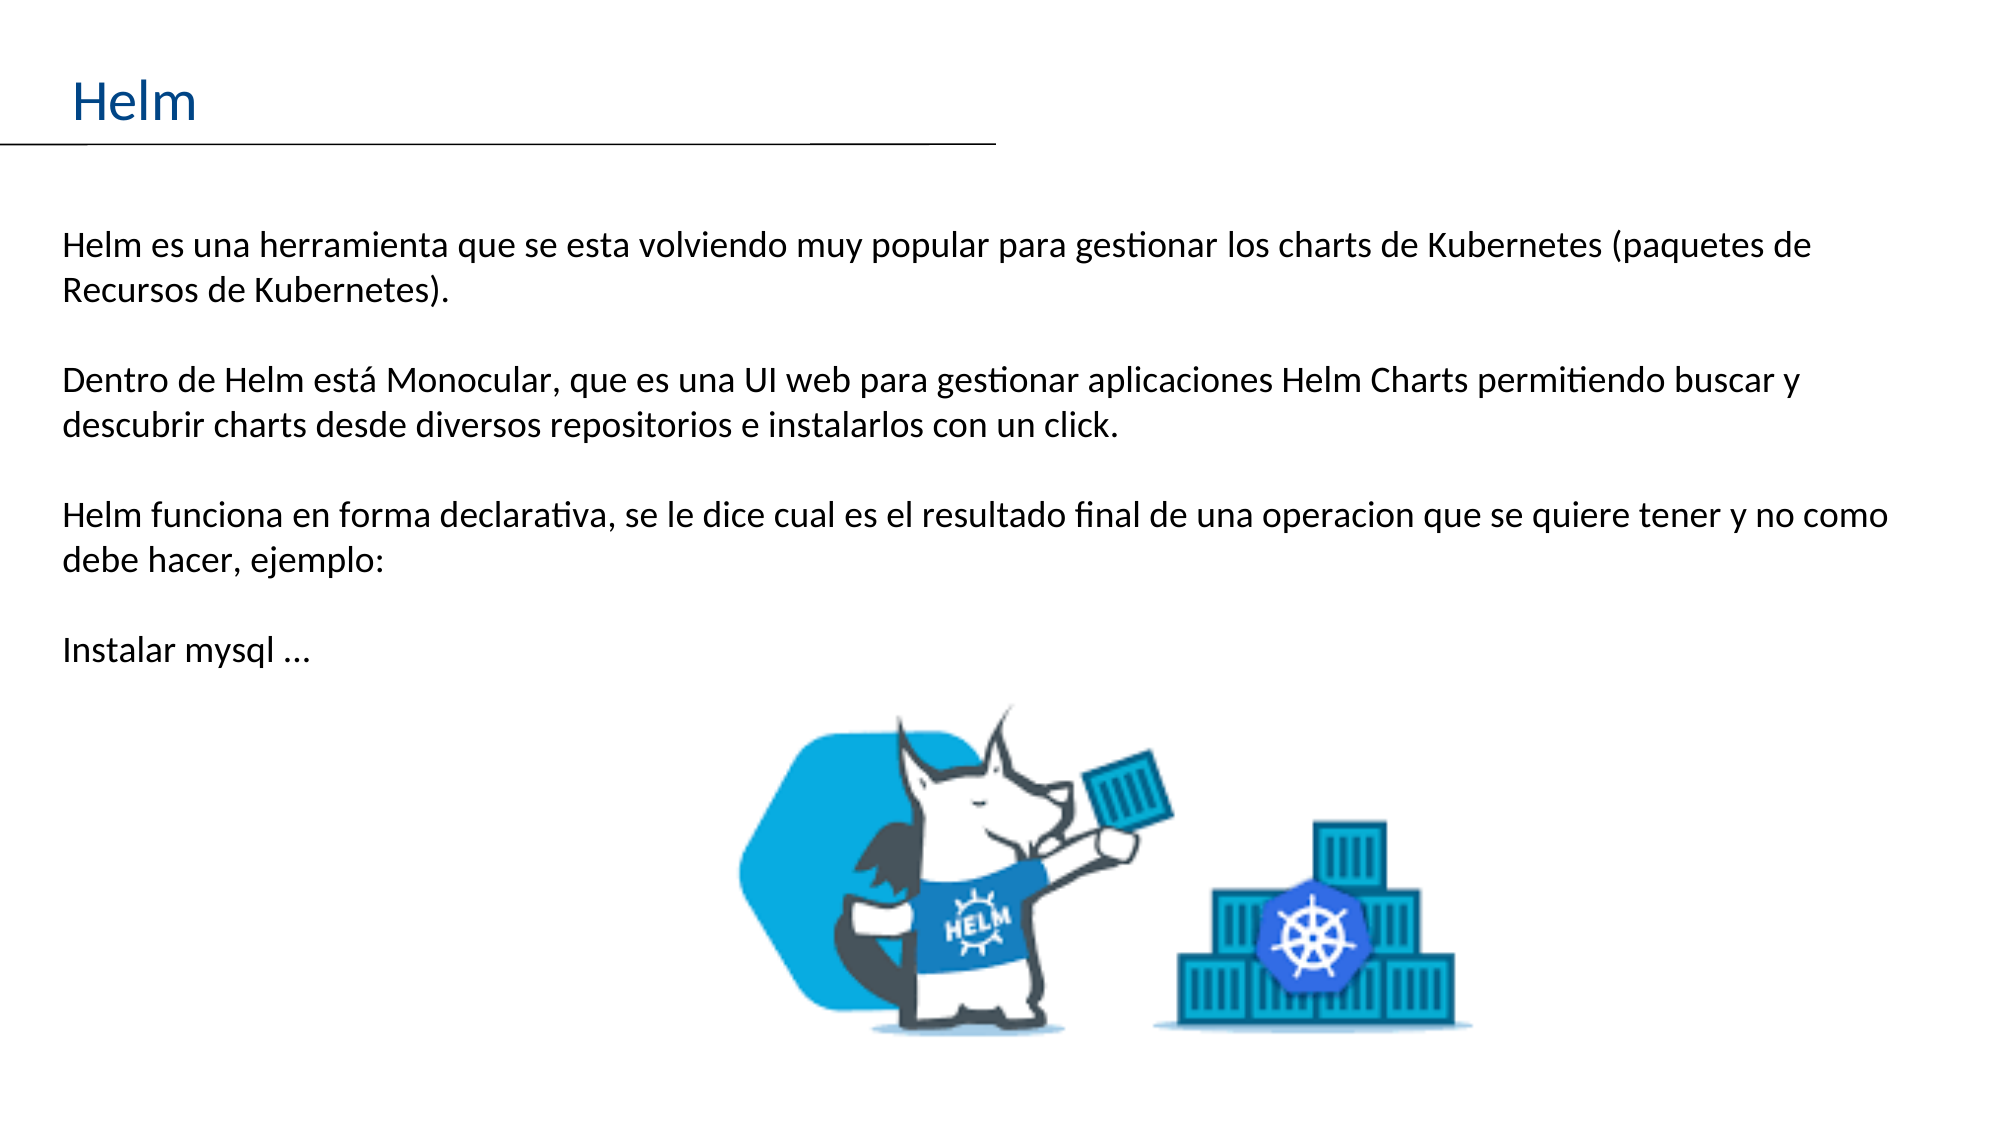

Helm
Helm es una herramienta que se esta volviendo muy popular para gestionar los charts de Kubernetes (paquetes de Recursos de Kubernetes).
Dentro de Helm está Monocular, que es una UI web para gestionar aplicaciones Helm Charts permitiendo buscar y descubrir charts desde diversos repositorios e instalarlos con un click.
Helm funciona en forma declarativa, se le dice cual es el resultado final de una operacion que se quiere tener y no como debe hacer, ejemplo:
Instalar mysql ...